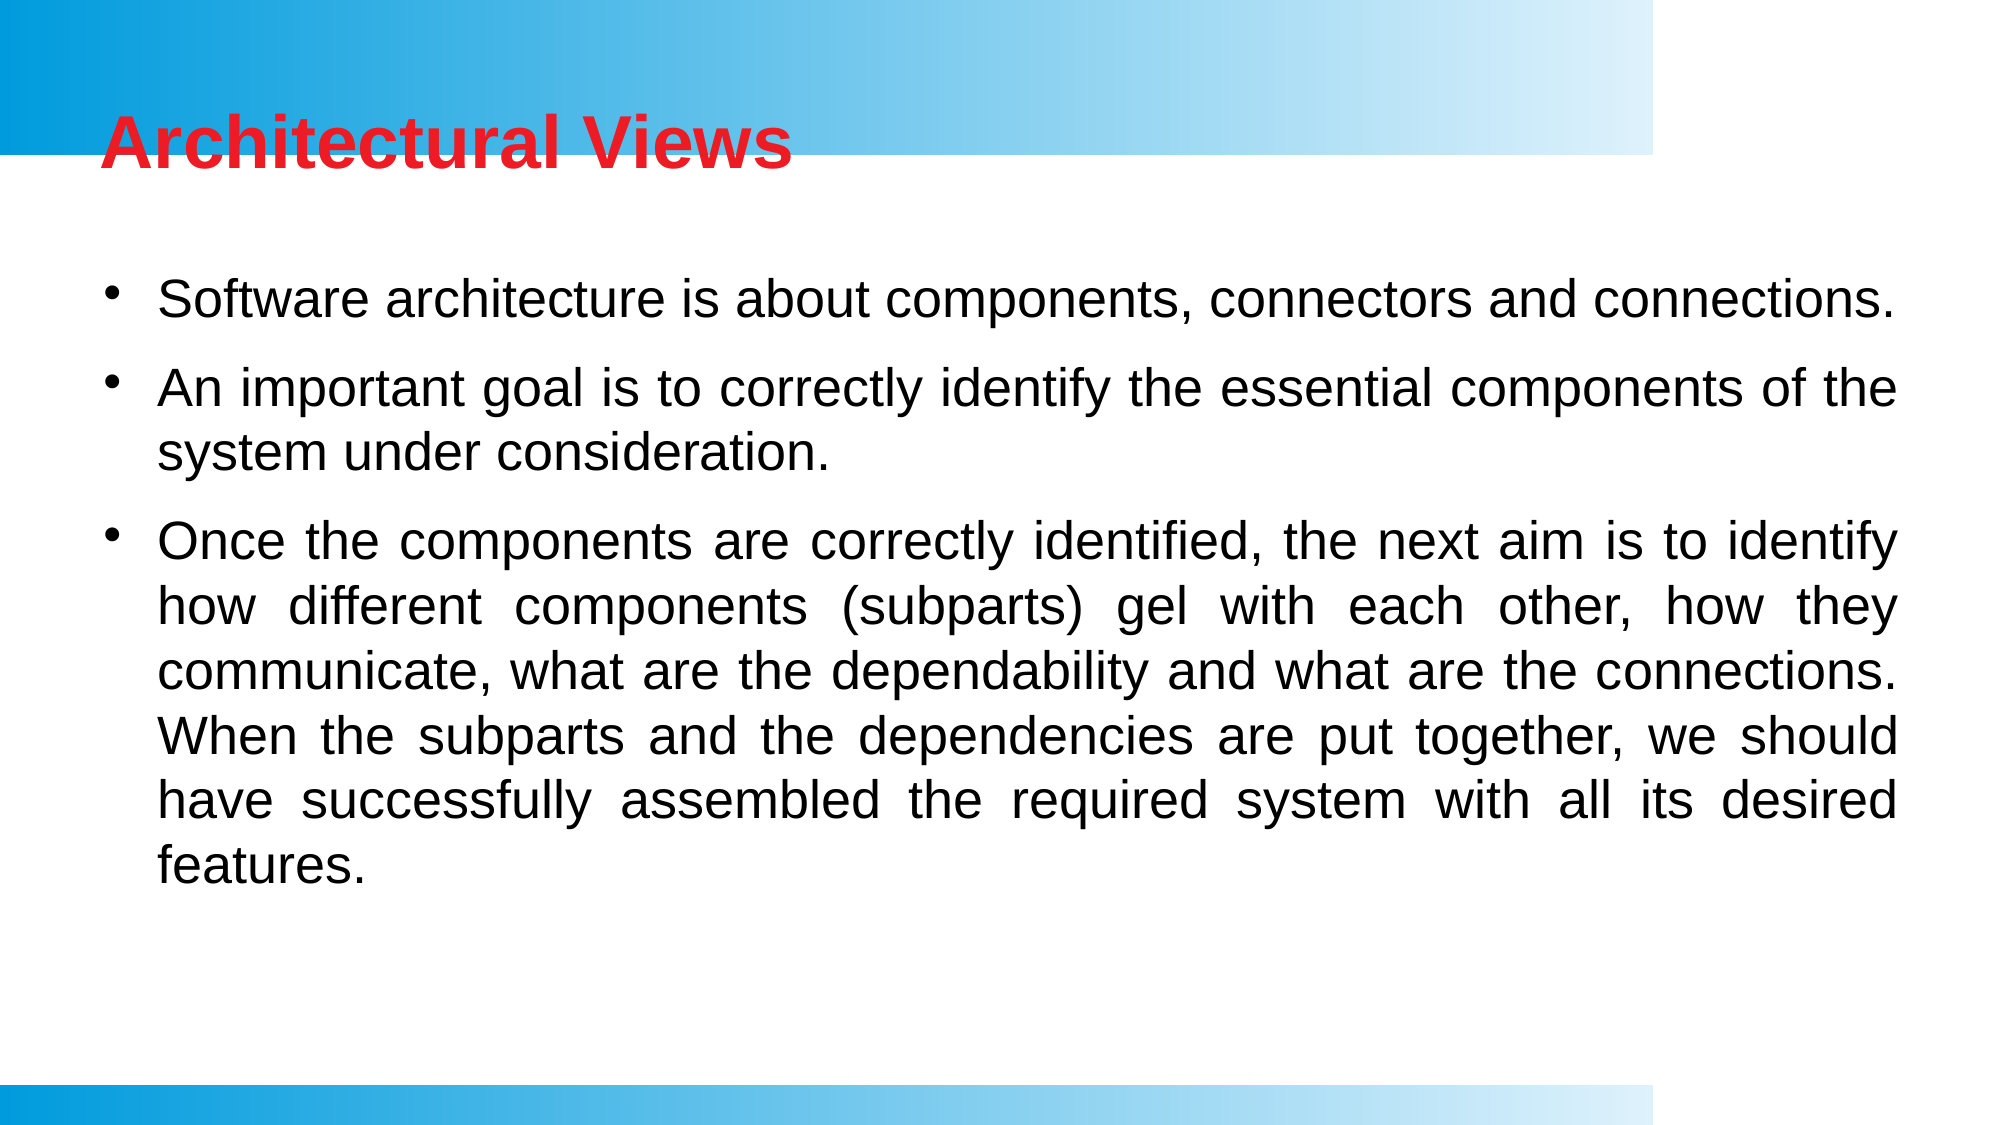

# Architectural Views
Software architecture is about components, connectors and connections.
An important goal is to correctly identify the essential components of the system under consideration.
Once the components are correctly identified, the next aim is to identify how different components (subparts) gel with each other, how they communicate, what are the dependability and what are the connections. When the subparts and the dependencies are put together, we should have successfully assembled the required system with all its desired features.